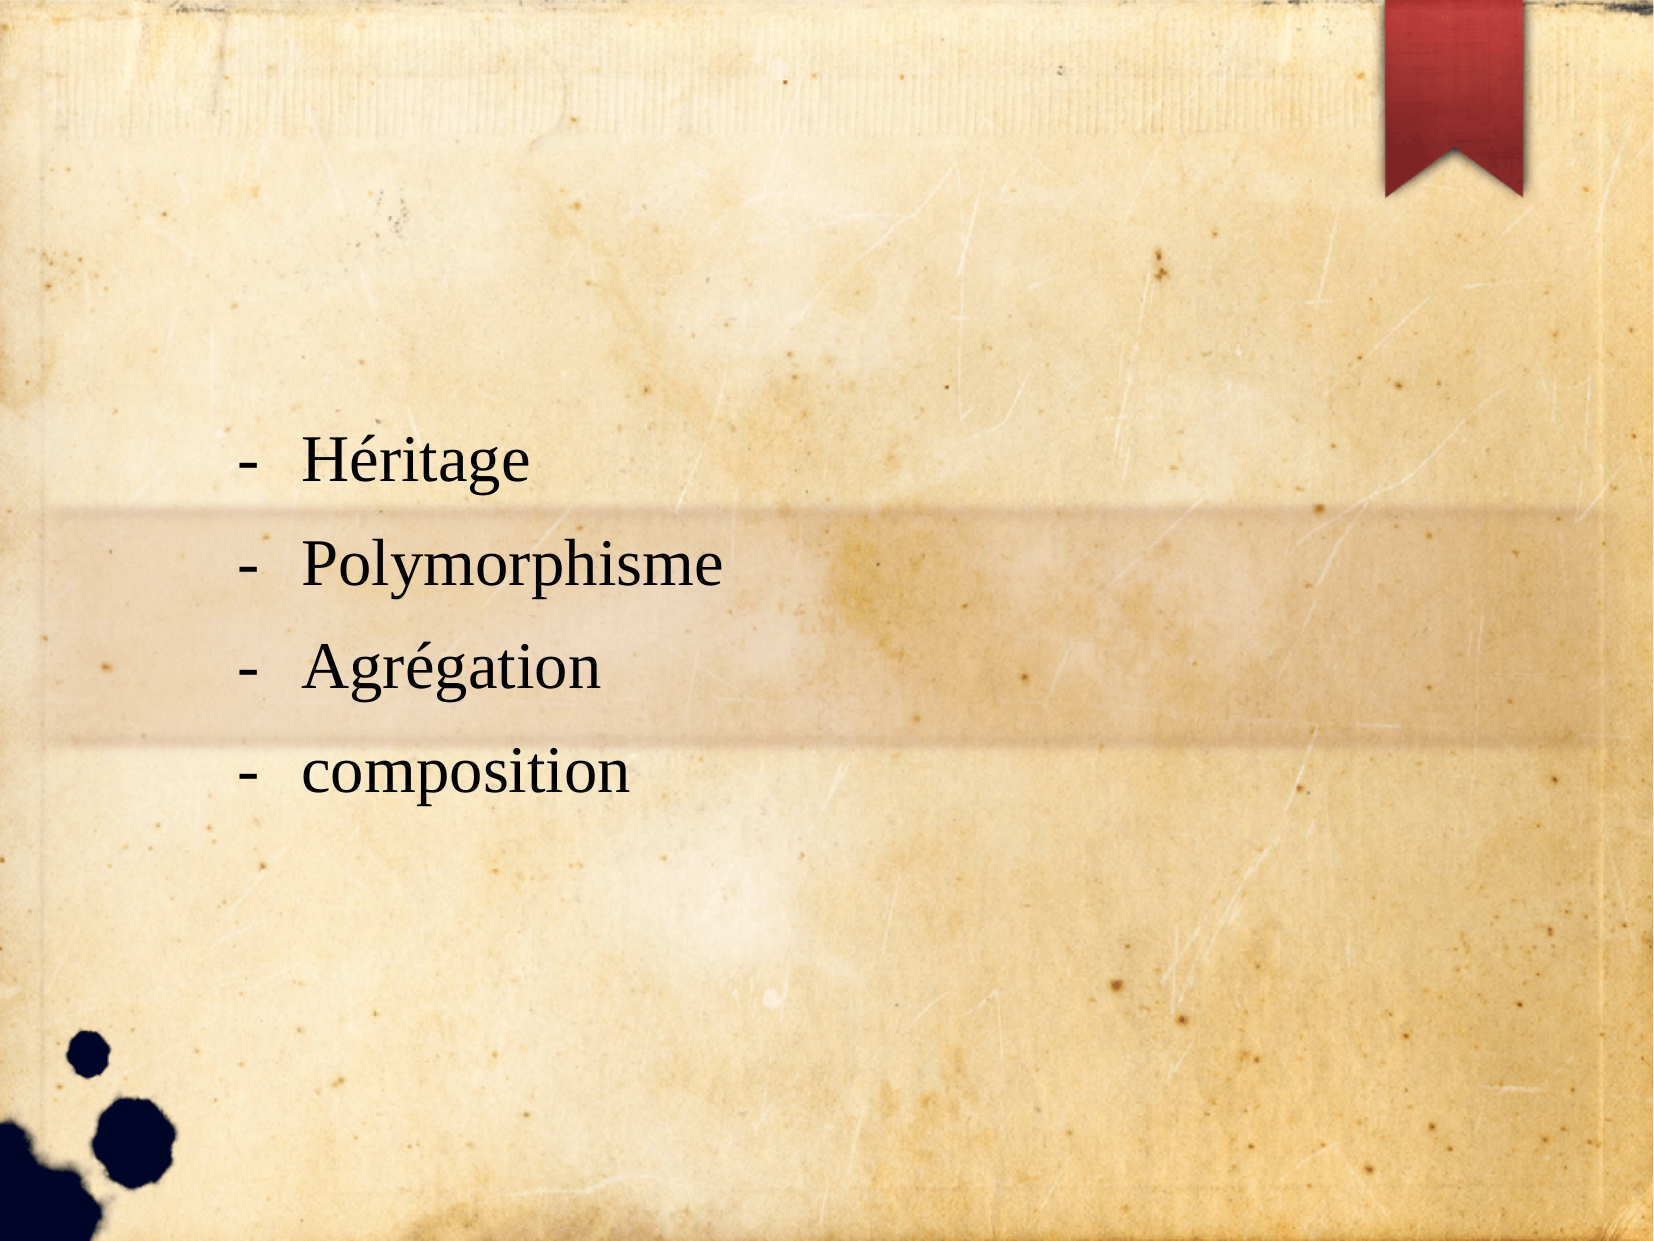

#
 -	Héritage
 -	Polymorphisme
 -	Agrégation
 -	composition